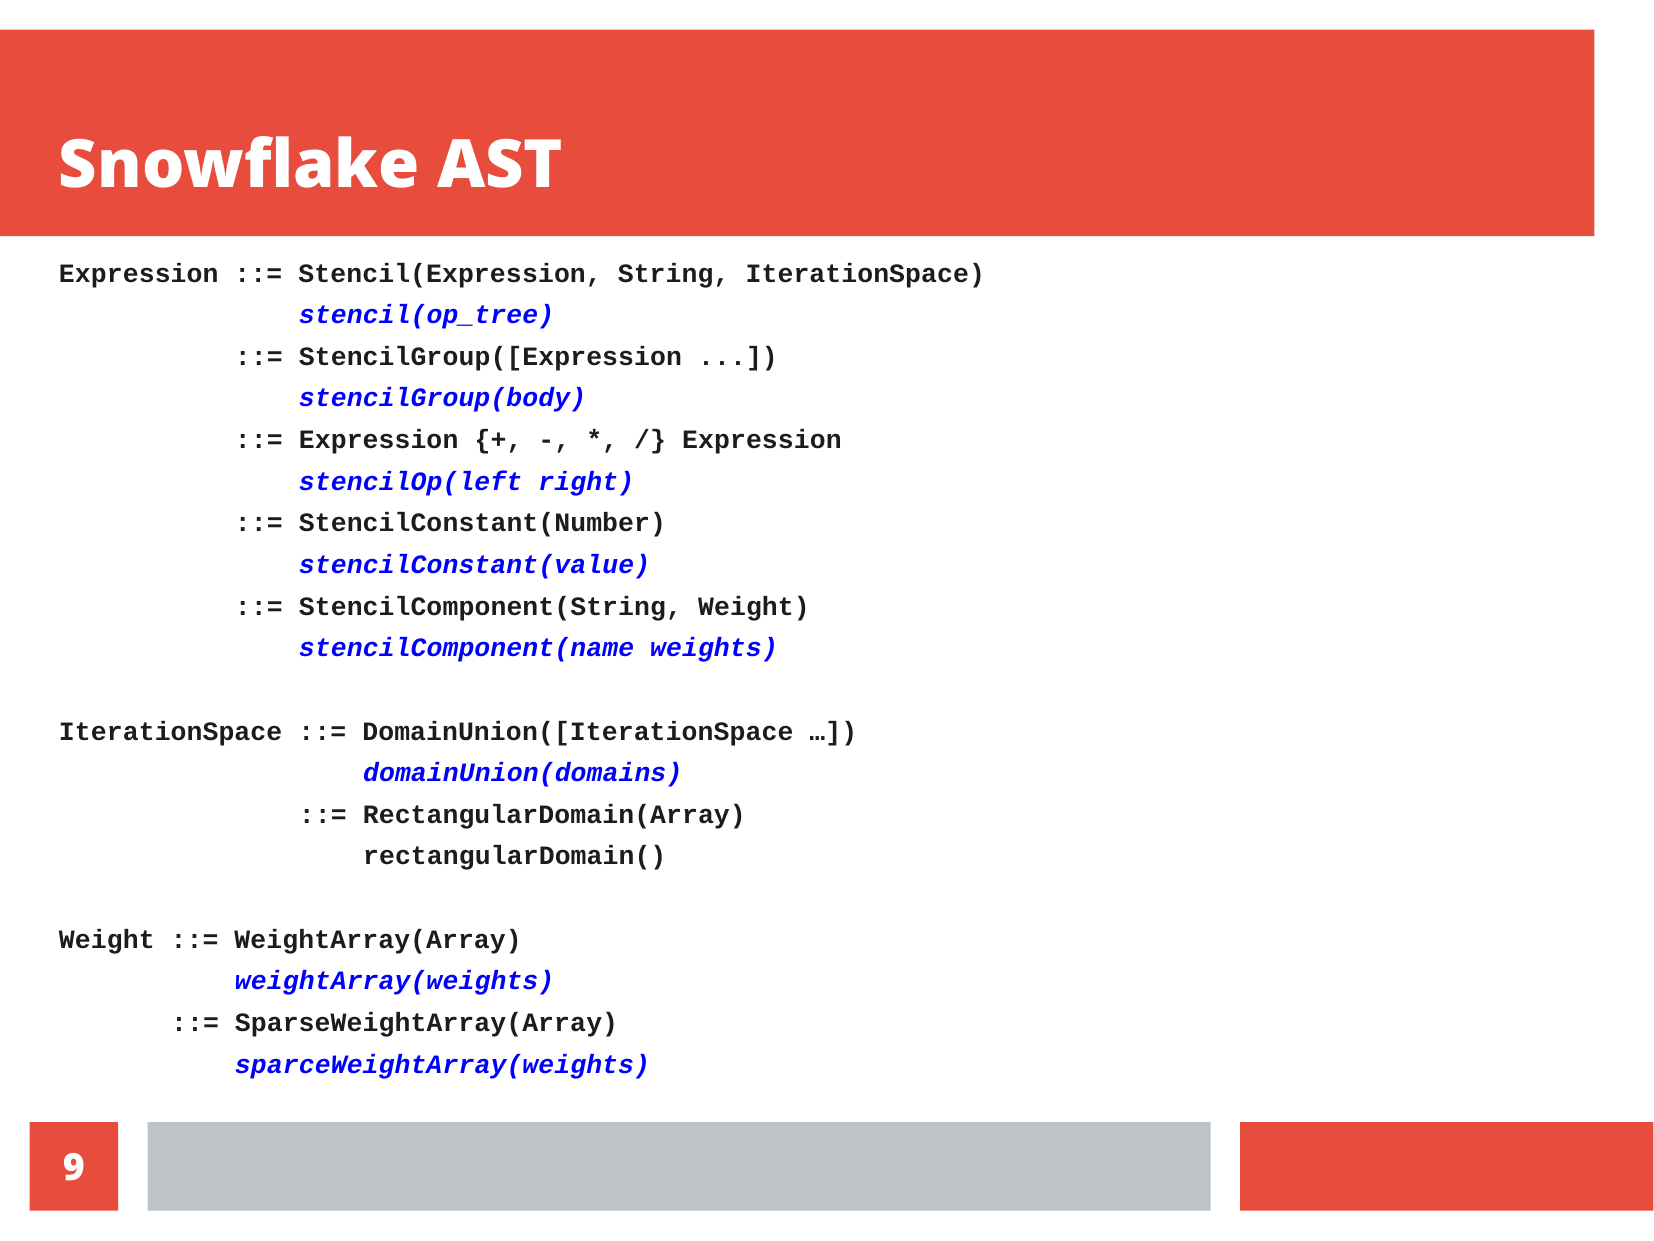

# Snowflake AST
Expression ::= Stencil(Expression, String, IterationSpace)
 stencil(op_tree)
 ::= StencilGroup([Expression ...])
 stencilGroup(body)
 ::= Expression {+, -, *, /} Expression
 stencilOp(left right)
 ::= StencilConstant(Number)
 stencilConstant(value)
 ::= StencilComponent(String, Weight)
 stencilComponent(name weights)
IterationSpace ::= DomainUnion([IterationSpace …])
 domainUnion(domains)
 ::= RectangularDomain(Array)
 rectangularDomain()
Weight ::= WeightArray(Array)
 weightArray(weights)
 ::= SparseWeightArray(Array)
 sparceWeightArray(weights)
9